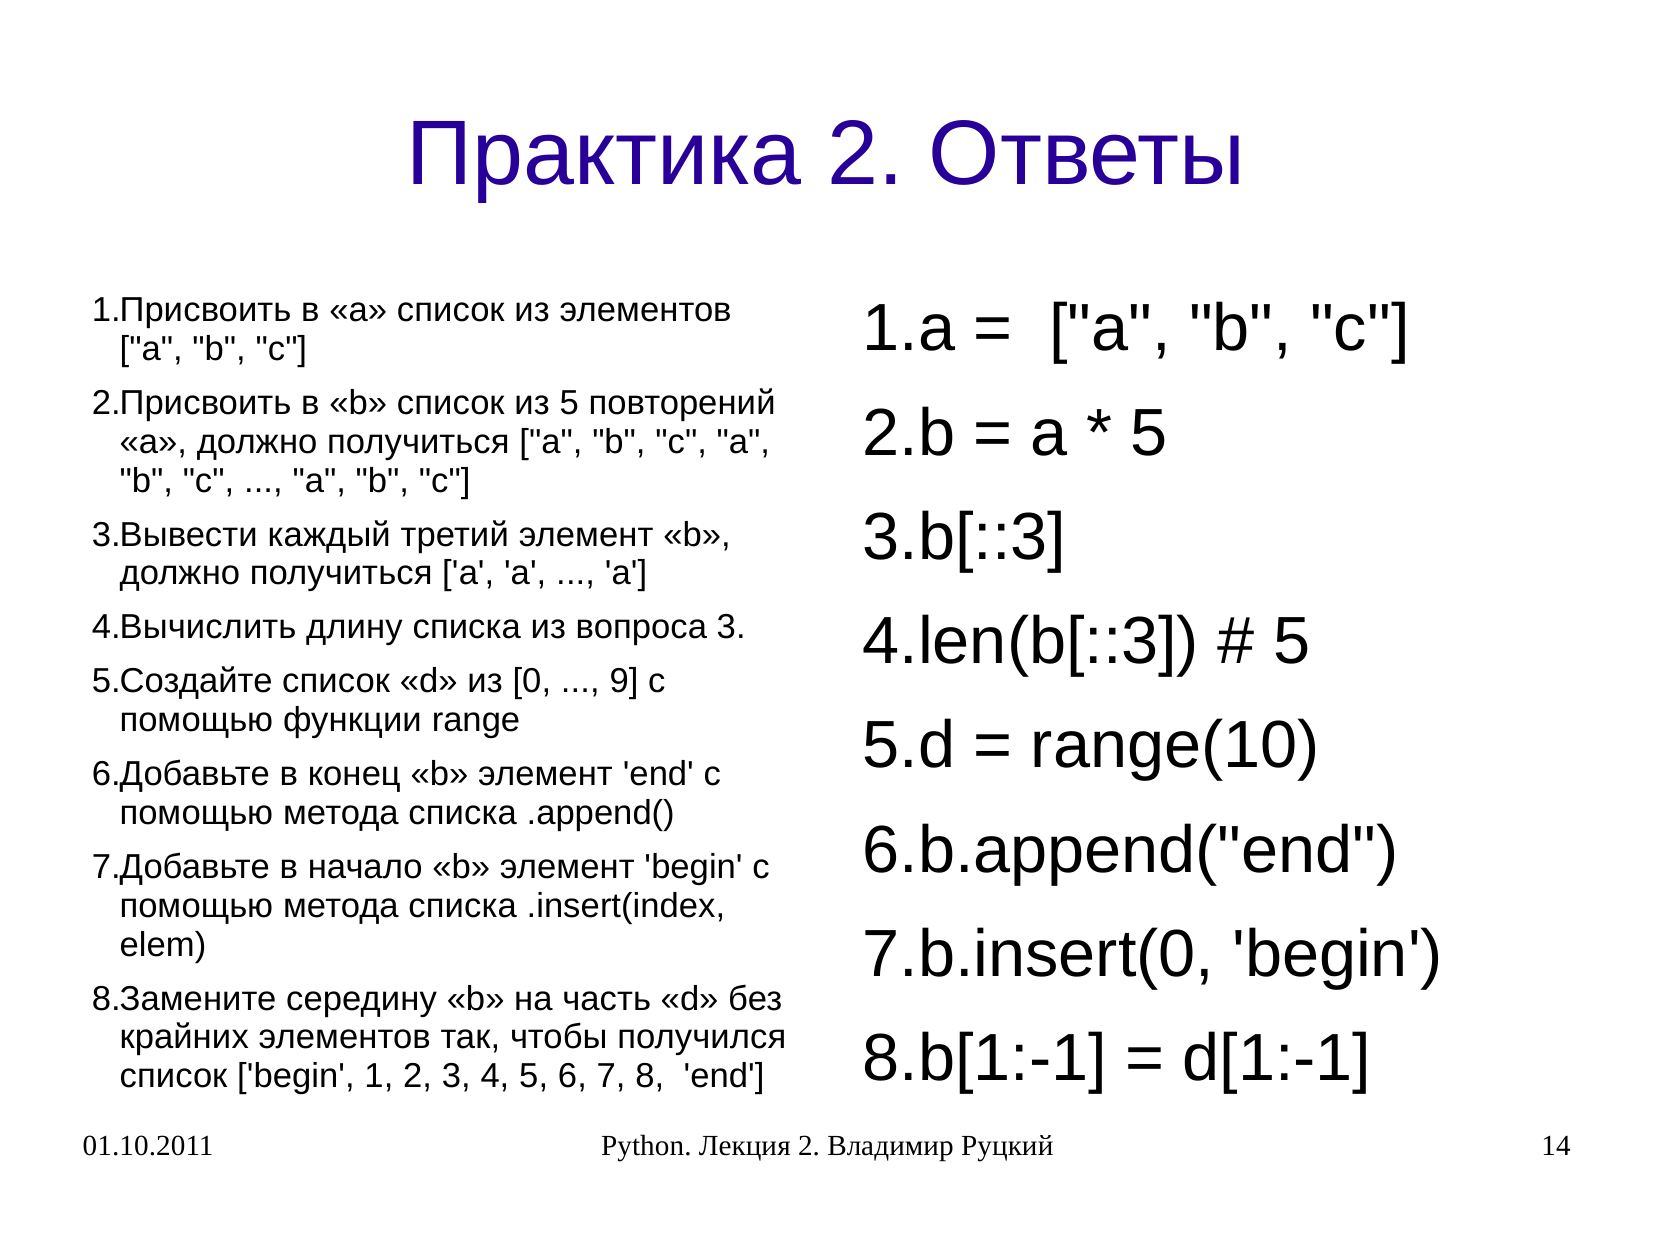

# Практика 2. Ответы
Присвоить в «a» список из элементов ["a", "b", "c"]
Присвоить в «b» список из 5 повторений «a», должно получиться ["a", "b", "c", "a", "b", "c", ..., "a", "b", "c"]
Вывести каждый третий элемент «b», должно получиться ['a', 'a', ..., 'a']
Вычислить длину списка из вопроса 3.
Создайте список «d» из [0, ..., 9] с помощью функции range
Добавьте в конец «b» элемент 'end' с помощью метода списка .append()
Добавьте в начало «b» элемент 'begin' с помощью метода списка .insert(index, elem)
Замените середину «b» на часть «d» без крайних элементов так, чтобы получился список ['begin', 1, 2, 3, 4, 5, 6, 7, 8, 'end']
a = ["a", "b", "c"]
b = a * 5
b[::3]
len(b[::3]) # 5
d = range(10)
b.append("end")
b.insert(0, 'begin')
b[1:-1] = d[1:-1]
01.10.2011
Python. Лекция 2. Владимир Руцкий
14